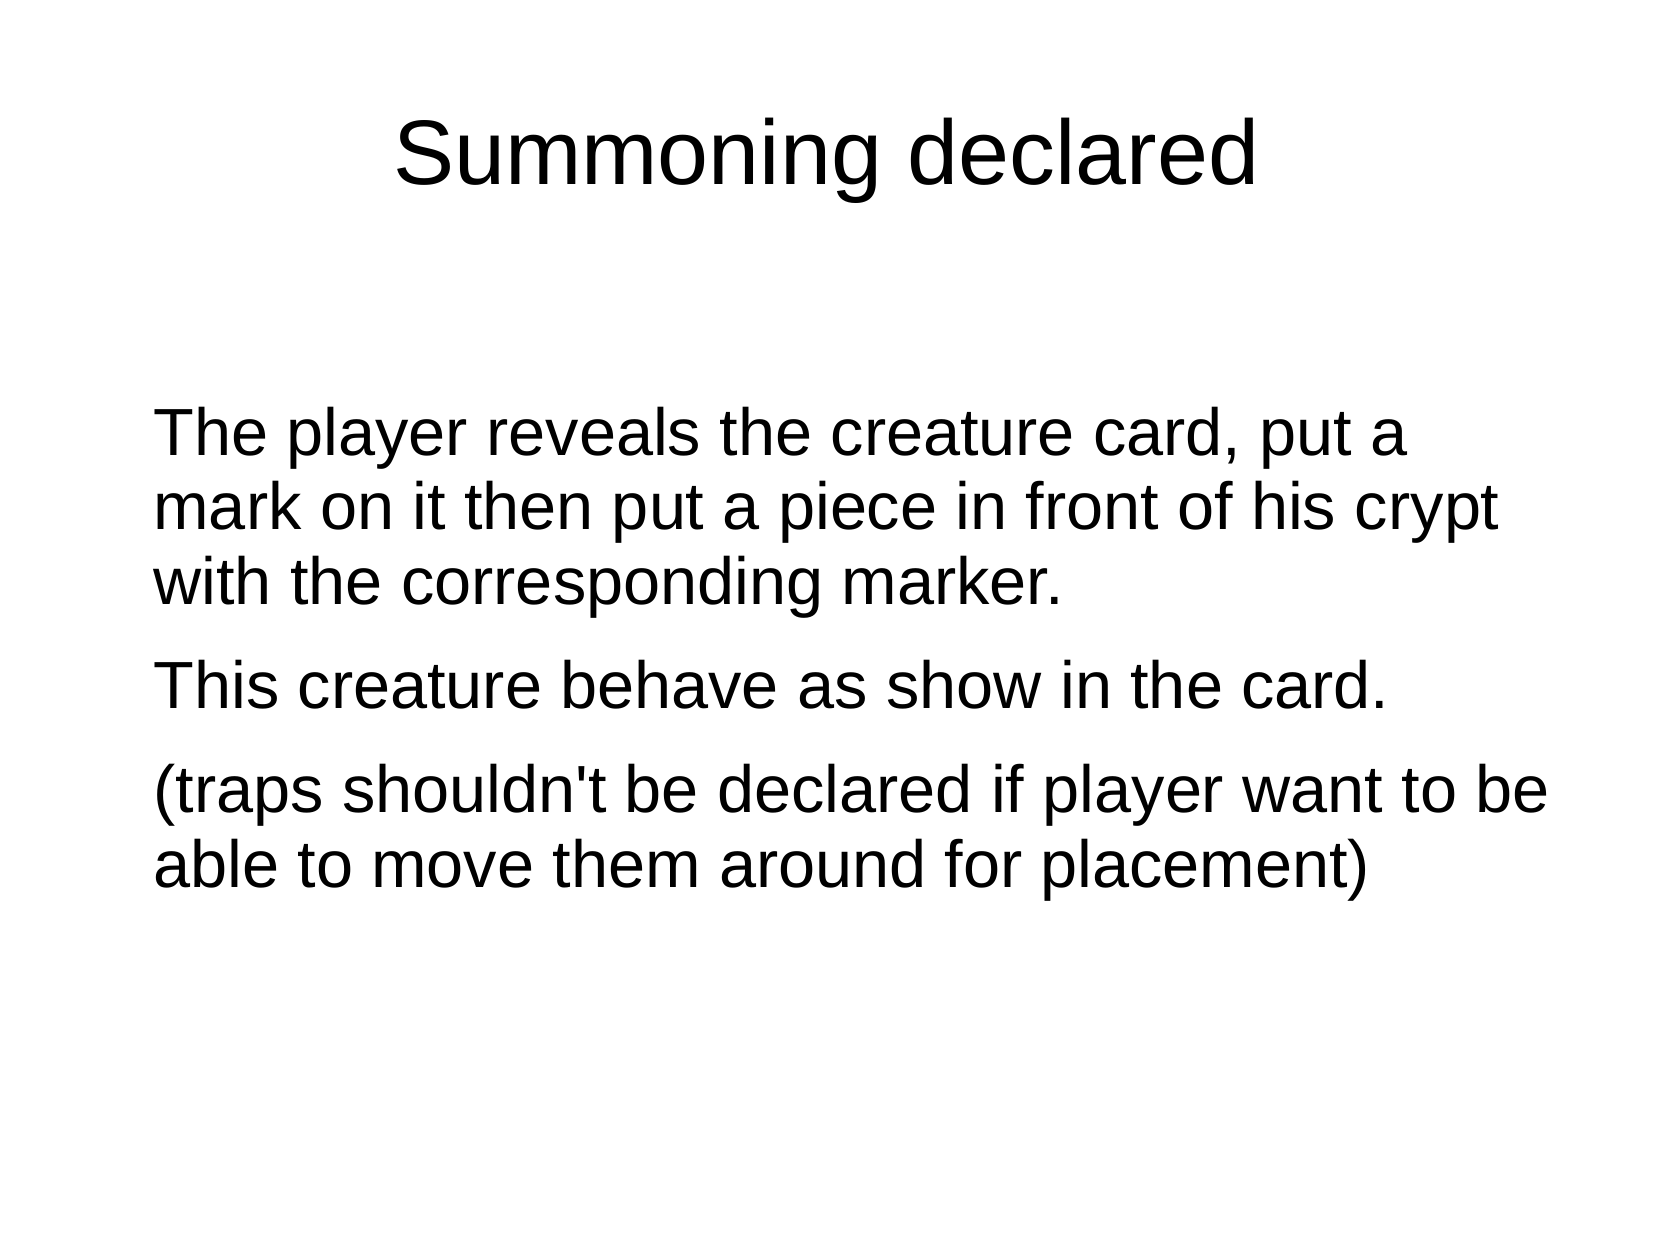

# Summoning declared
The player reveals the creature card, put a mark on it then put a piece in front of his crypt with the corresponding marker.
This creature behave as show in the card.
(traps shouldn't be declared if player want to be able to move them around for placement)